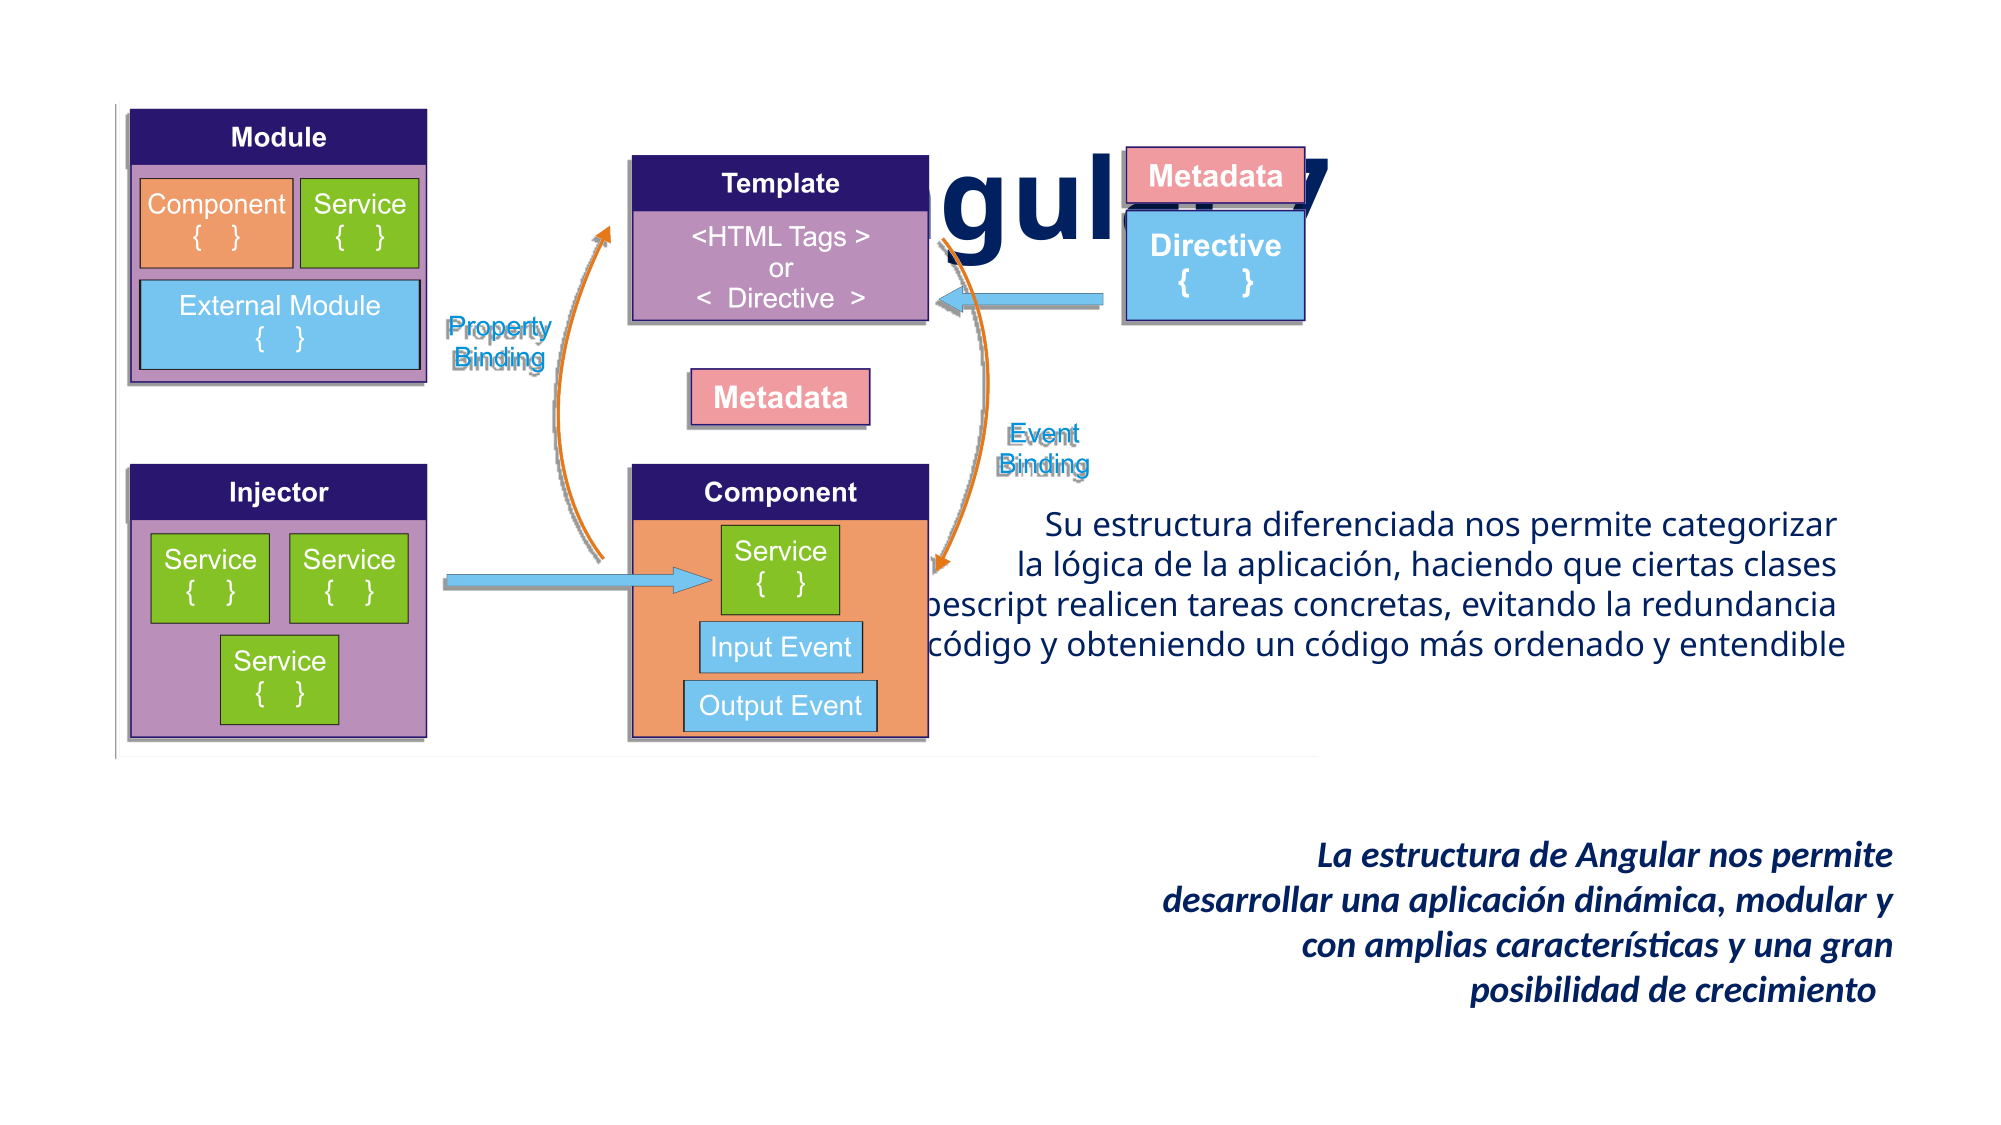

# Diapositiva de recursos humanos 8
Angular 7
Su estructura diferenciada nos permite categorizar
la lógica de la aplicación, haciendo que ciertas clases
Typescript realicen tareas concretas, evitando la redundancia
de código y obteniendo un código más ordenado y entendible
La estructura de Angular nos permite desarrollar una aplicación dinámica, modular y con amplias características y una gran posibilidad de crecimiento